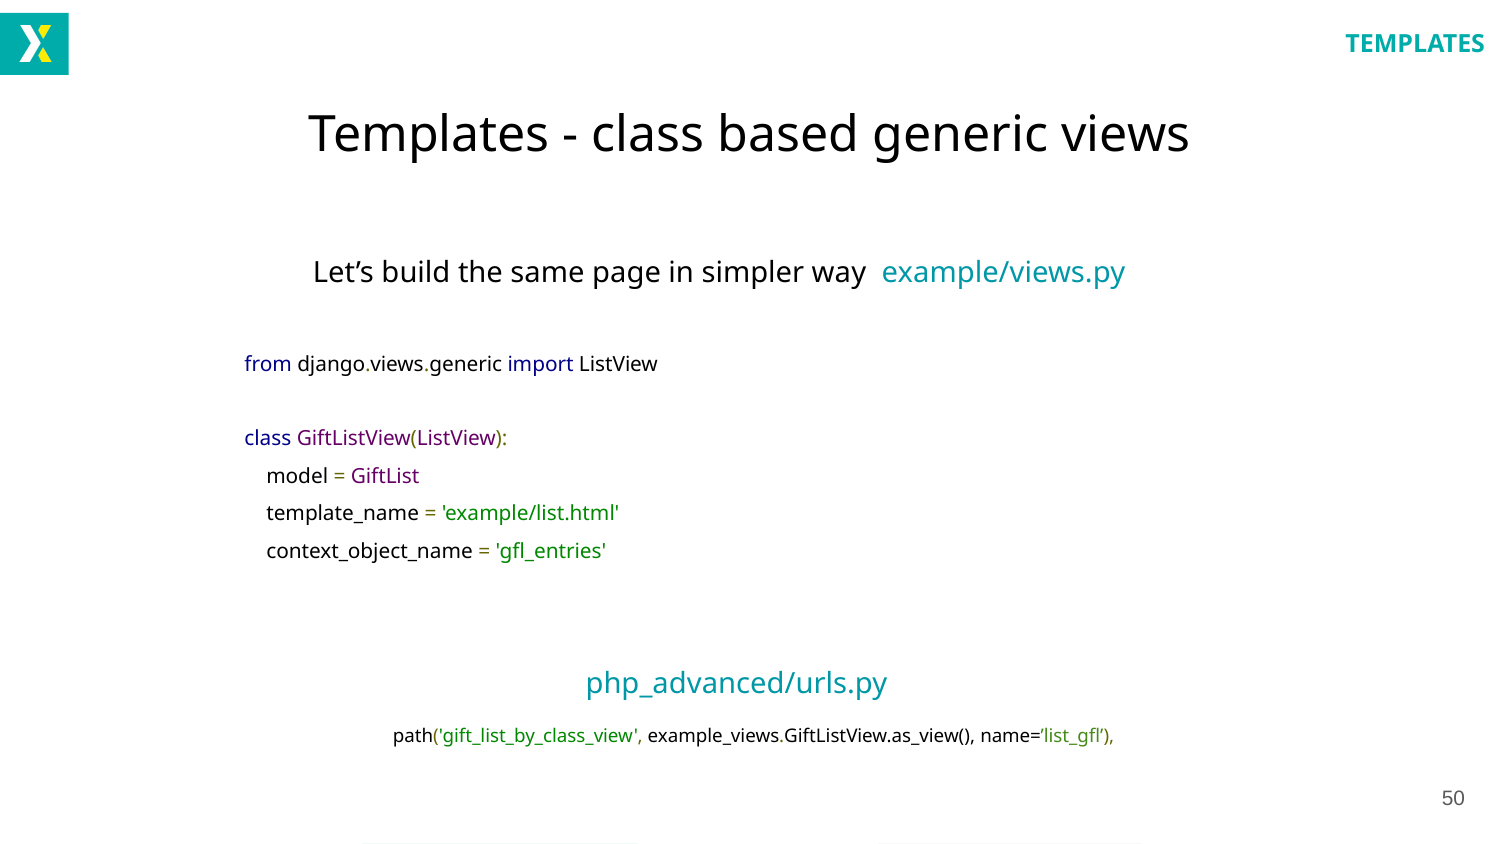

Templates - class based generic views
Let’s build the same page in simpler way example/views.py
from django.views.generic import ListView
class GiftListView(ListView):
 model = GiftList
 template_name = 'example/list.html'
 context_object_name = 'gfl_entries'
php_advanced/urls.py
path('gift_list_by_class_view', example_views.GiftListView.as_view(), name=’list_gfl’),